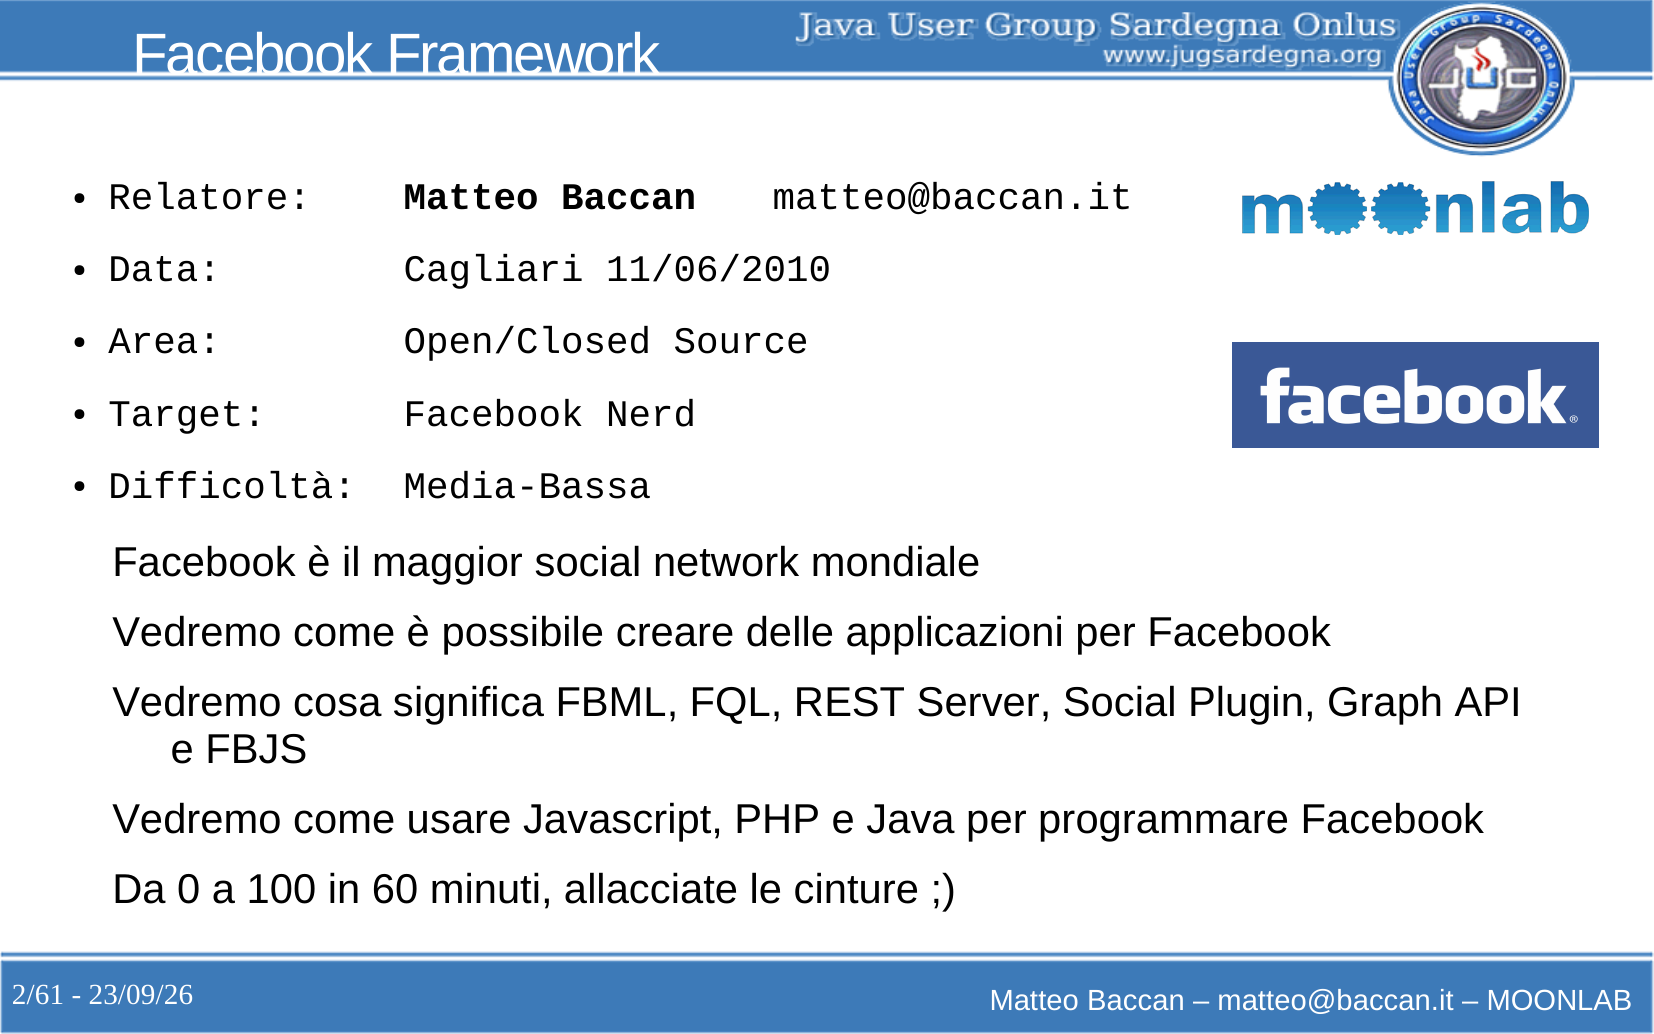

# Facebook Framework
Relatore: 	Matteo Baccan		matteo@baccan.it
Data:			Cagliari 11/06/2010
Area:			Open/Closed Source
Target:		Facebook Nerd
Difficoltà:	Media-Bassa
Facebook è il maggior social network mondiale
Vedremo come è possibile creare delle applicazioni per Facebook
Vedremo cosa significa FBML, FQL, REST Server, Social Plugin, Graph API e FBJS
Vedremo come usare Javascript, PHP e Java per programmare Facebook
Da 0 a 100 in 60 minuti, allacciate le cinture ;)
2